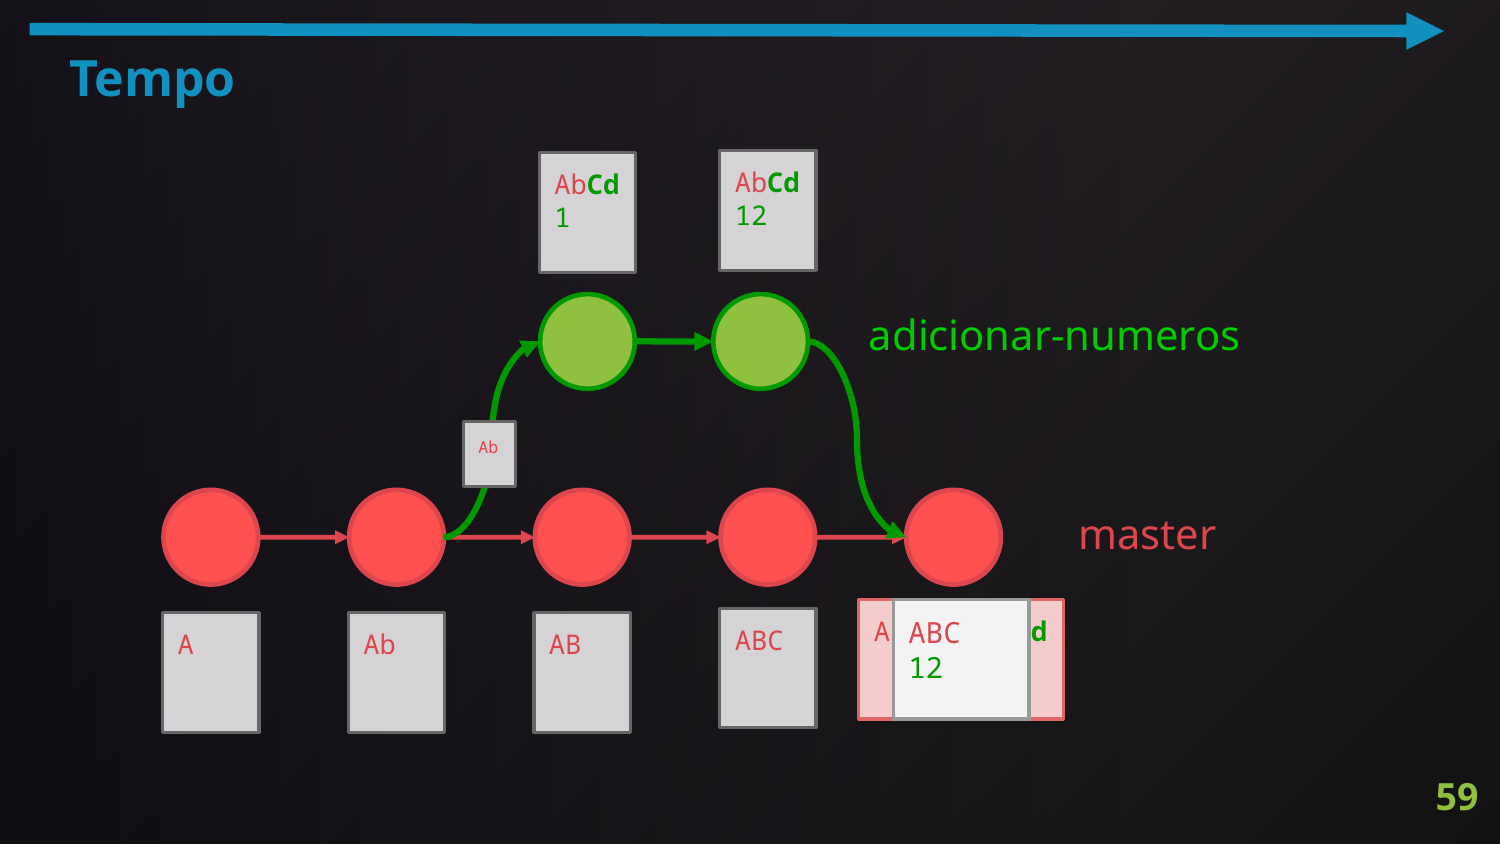

Tempo
AbCd
12
AbCd
1
adicionar-numeros
Ab
master
ABC
ABC
12
AbCd
12
ABC
A
Ab
AB